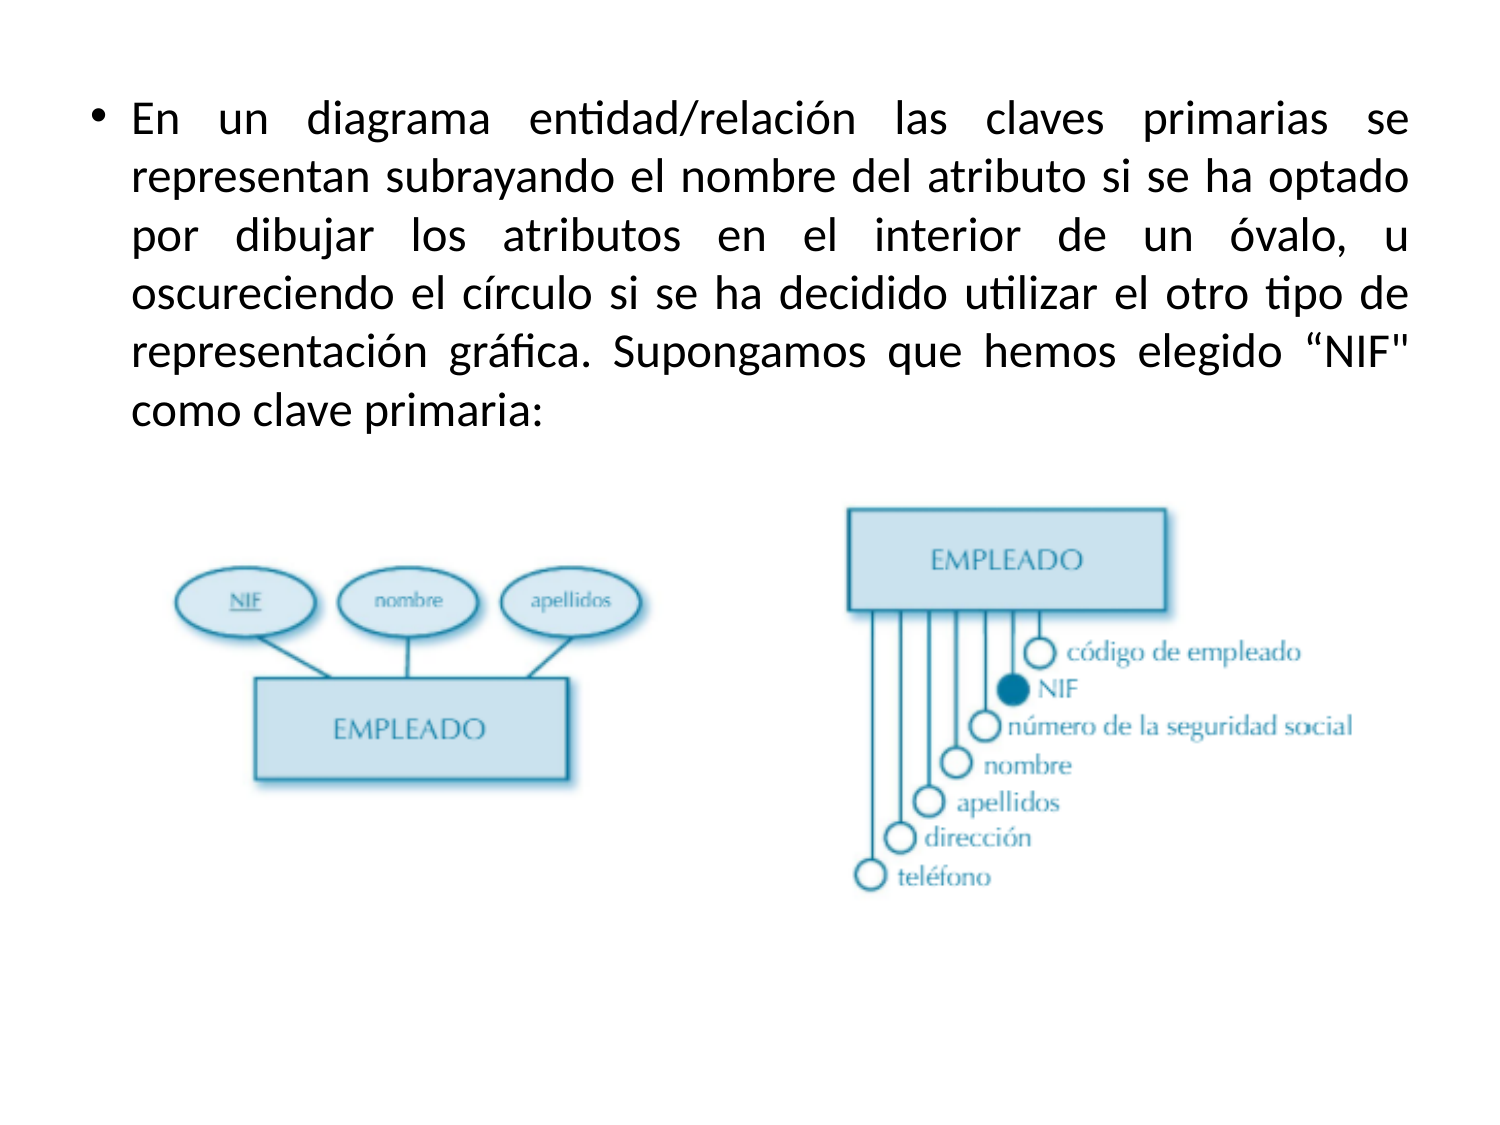

# En un diagrama entidad/relación las claves primarias se representan subrayando el nombre del atributo si se ha optado por dibujar los atributos en el interior de un óvalo, u oscureciendo el círculo si se ha decidido utilizar el otro tipo de representación gráfica. Supongamos que hemos elegido “NIF" como clave primaria: